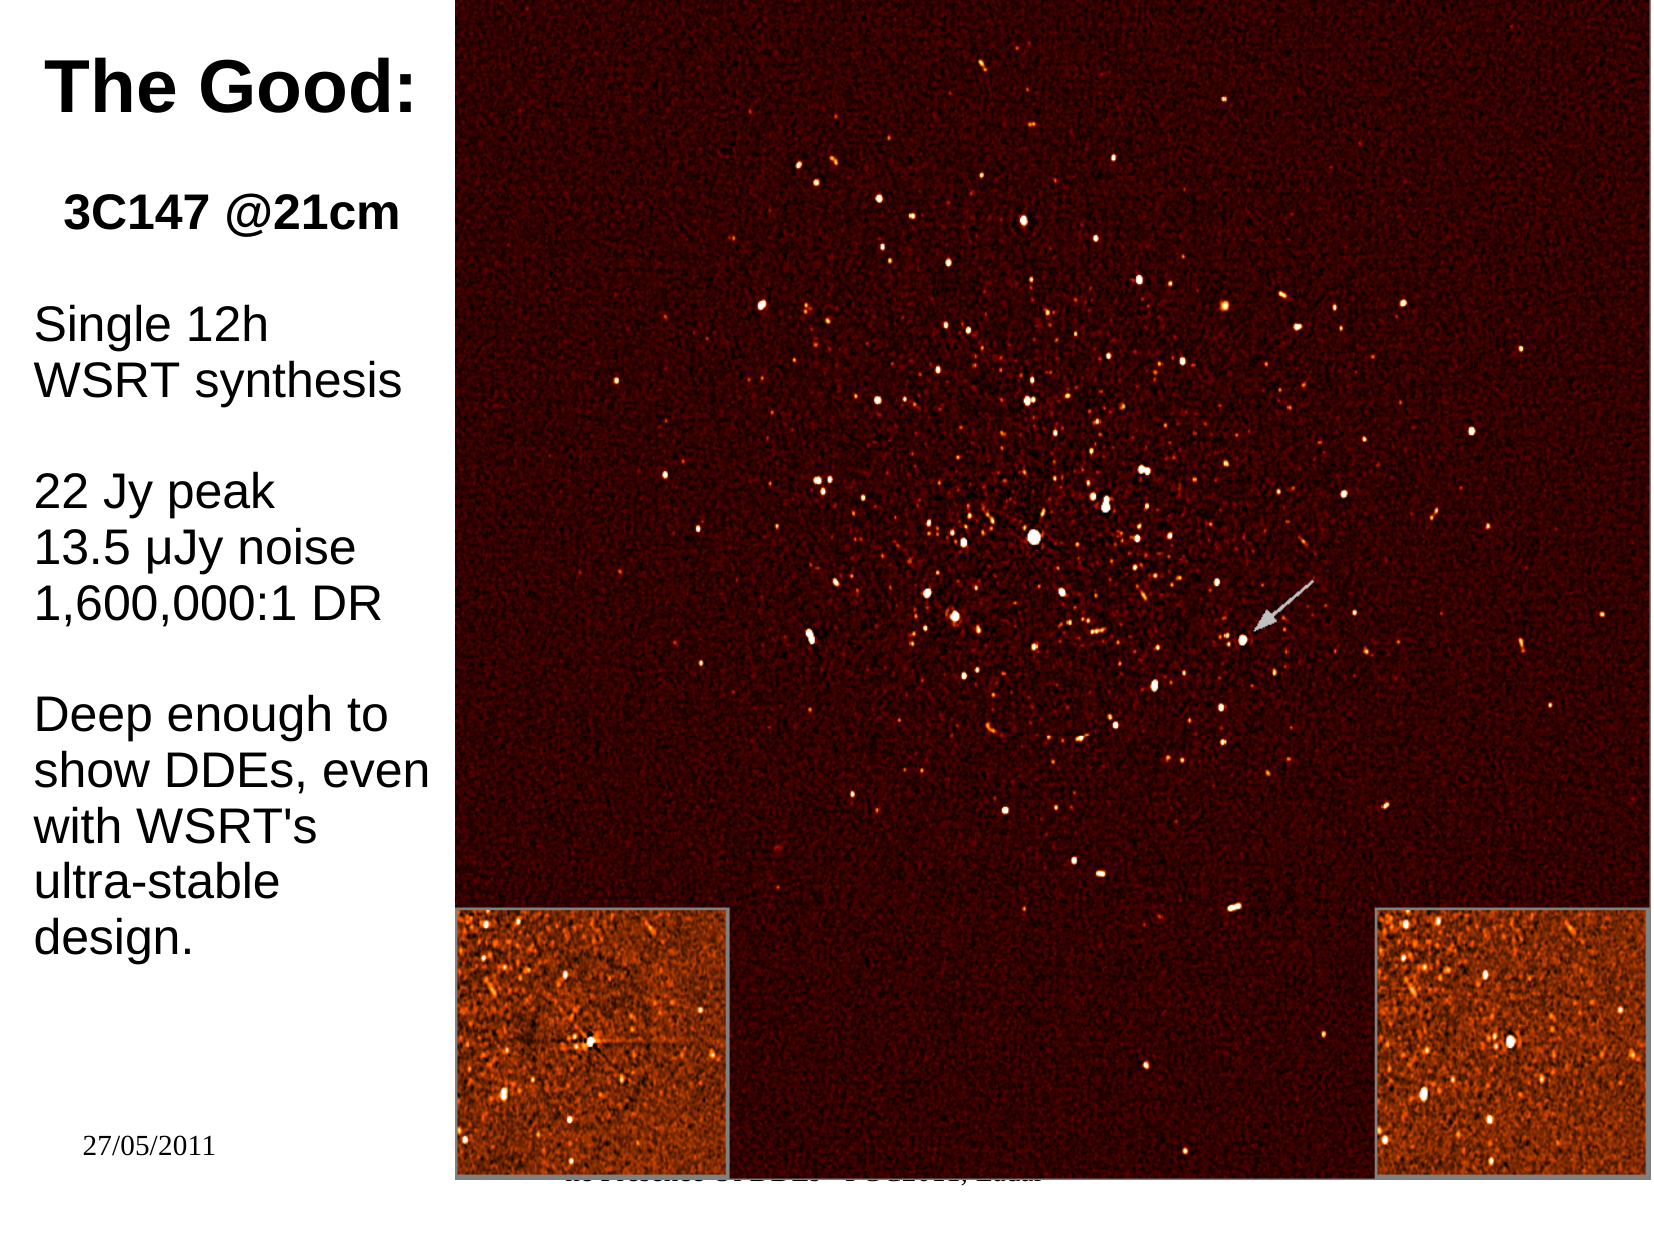

The Good:
3C147 @21cm
Single 12h
WSRT synthesis
22 Jy peak
13.5 μJy noise
1,600,000:1 DR
Deep enough to
show DDEs, even
with WSRT's
ultra-stable
design.
27/05/2011
O. Smirnov - Subtracting Foregrounds In The Presence Of DDEs - FGC2011, Zadar
2